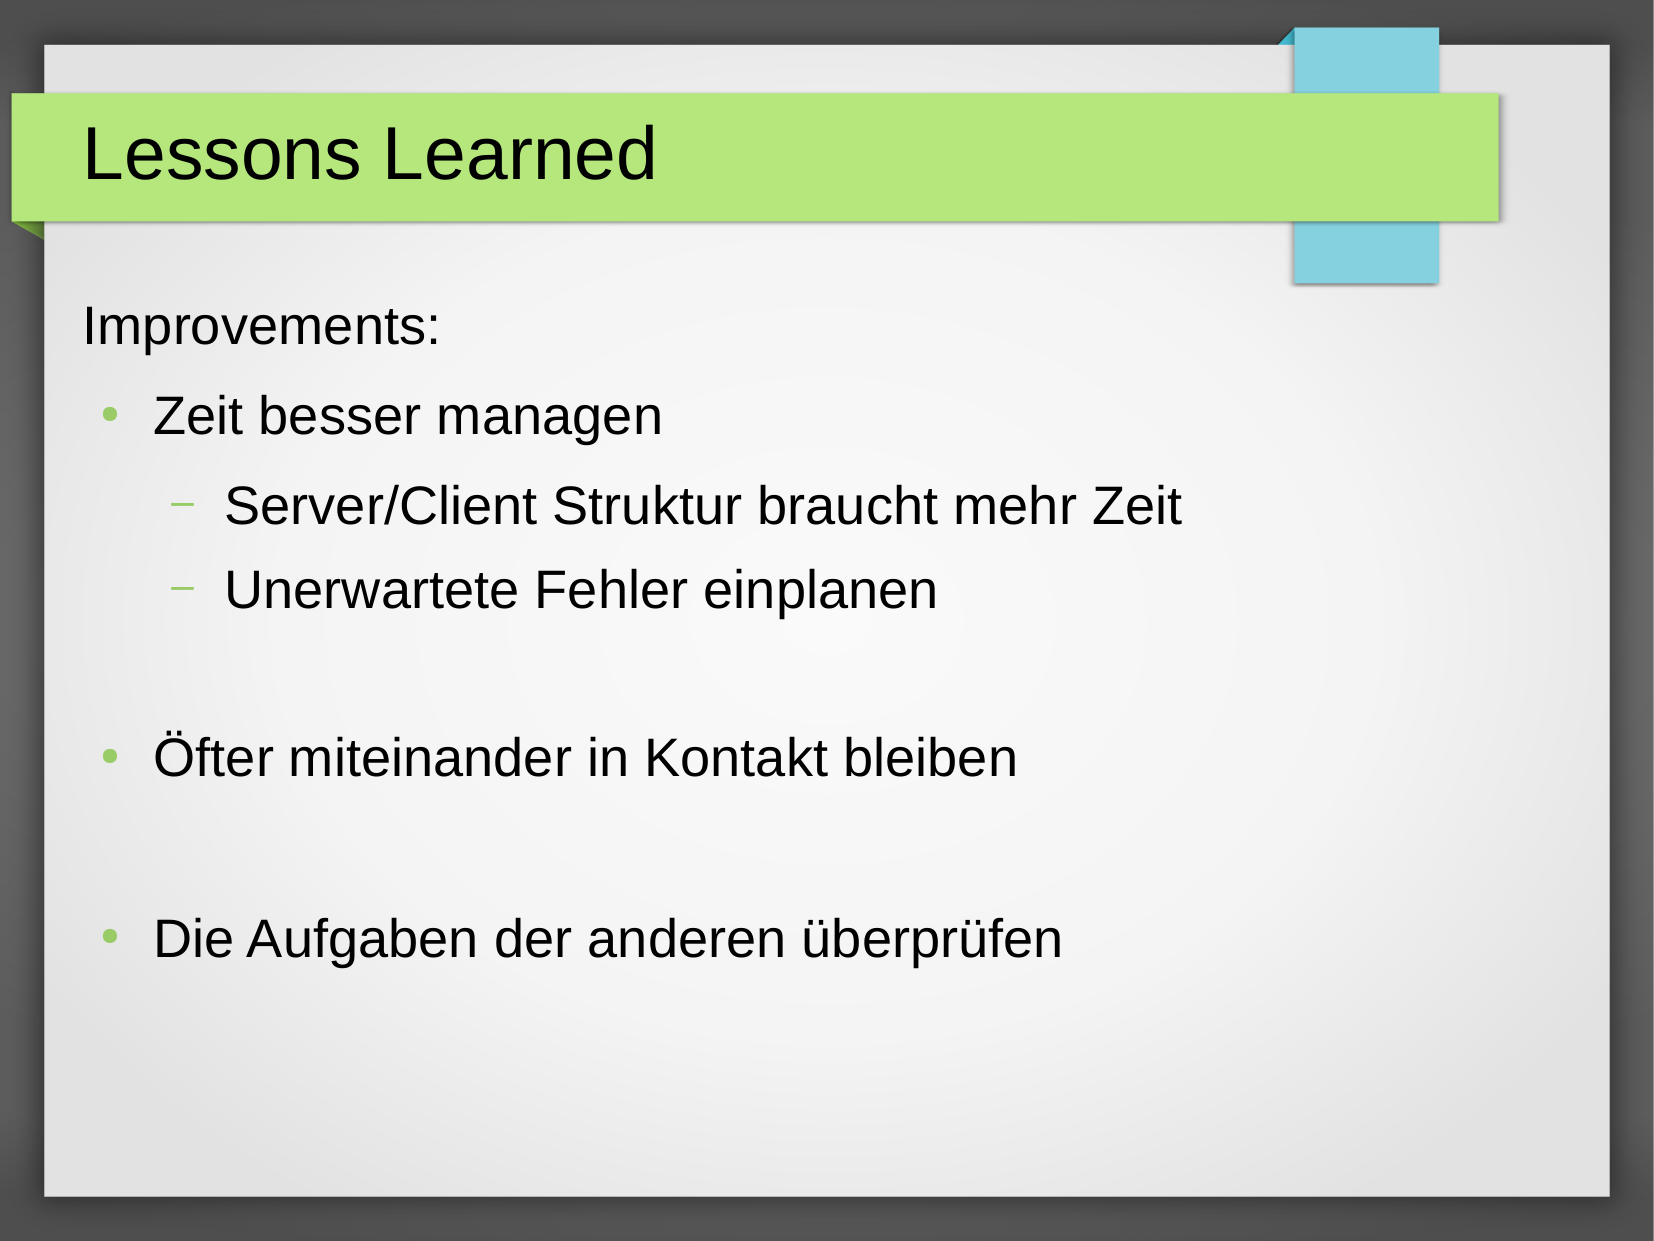

# Lessons Learned
Improvements:
Zeit besser managen
Server/Client Struktur braucht mehr Zeit
Unerwartete Fehler einplanen
Öfter miteinander in Kontakt bleiben
Die Aufgaben der anderen überprüfen